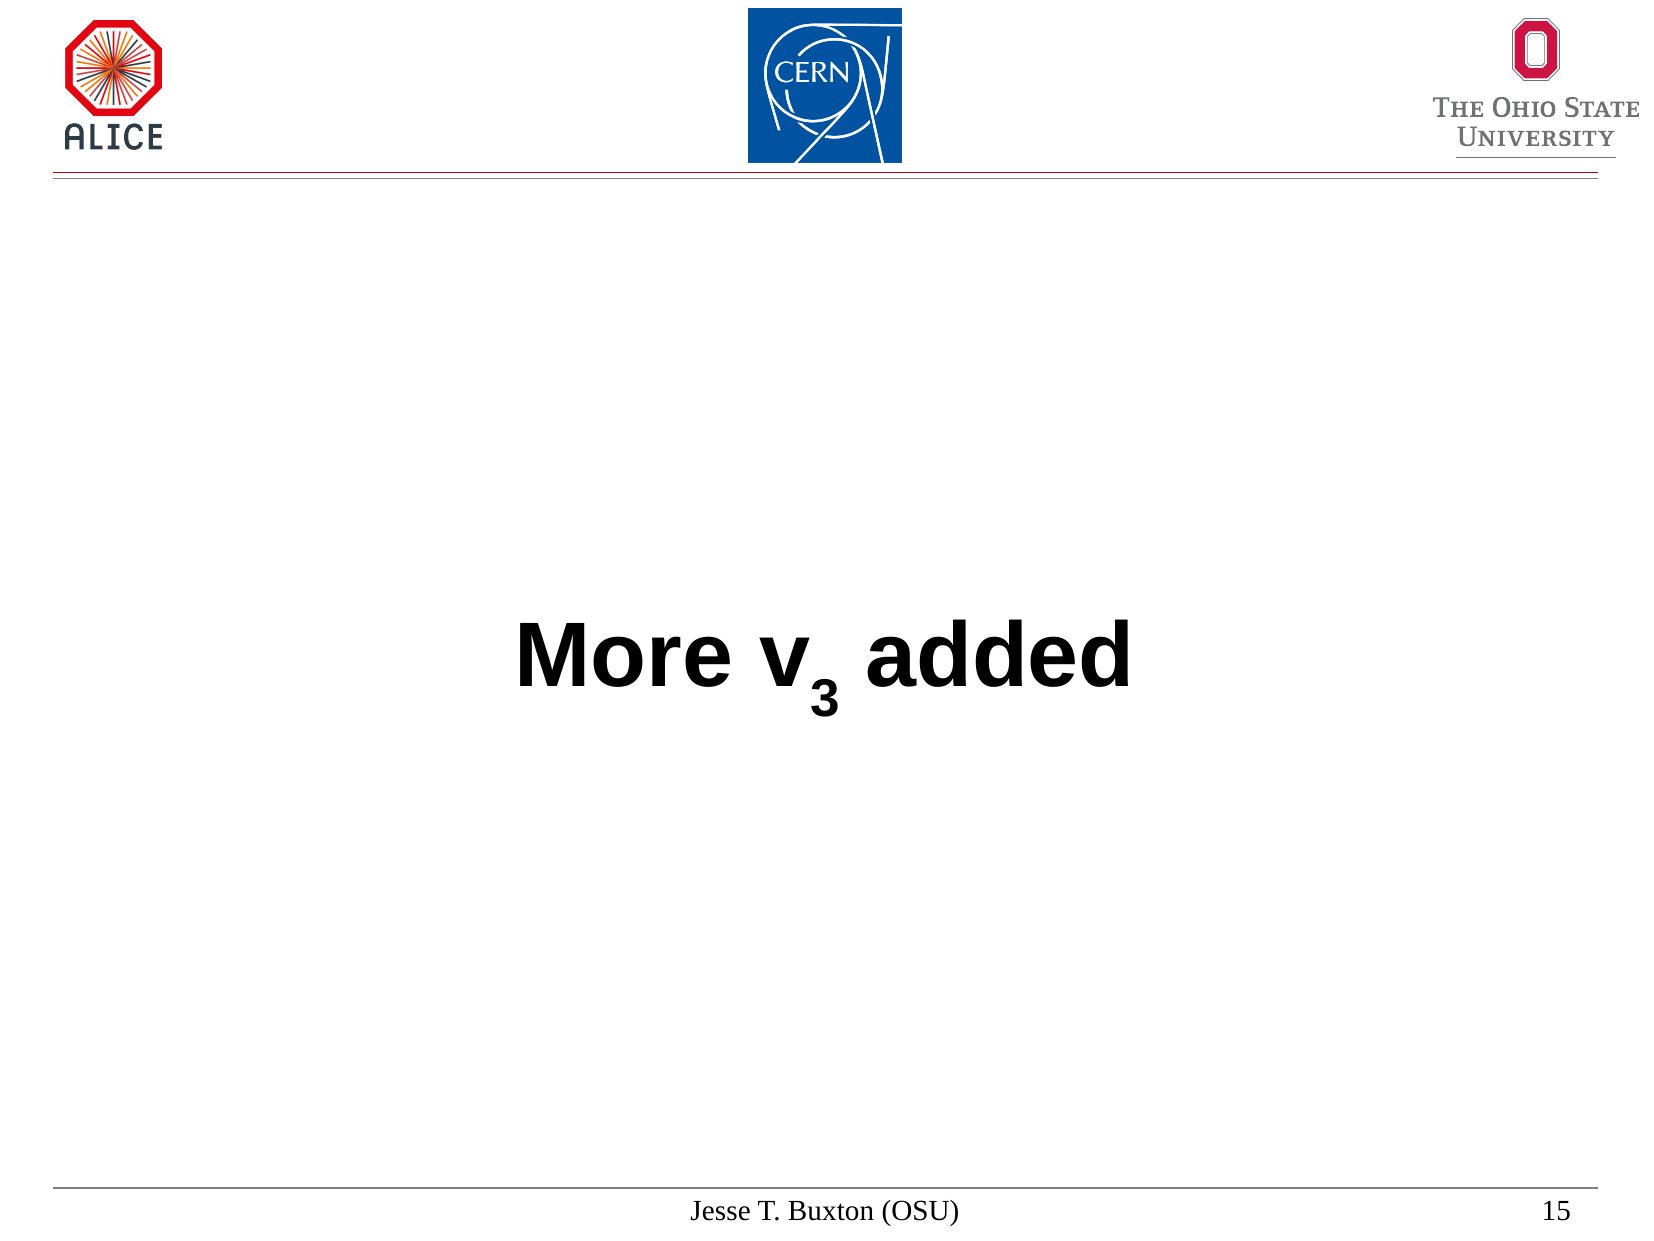

# More v3 added
Jesse T. Buxton (OSU)
15